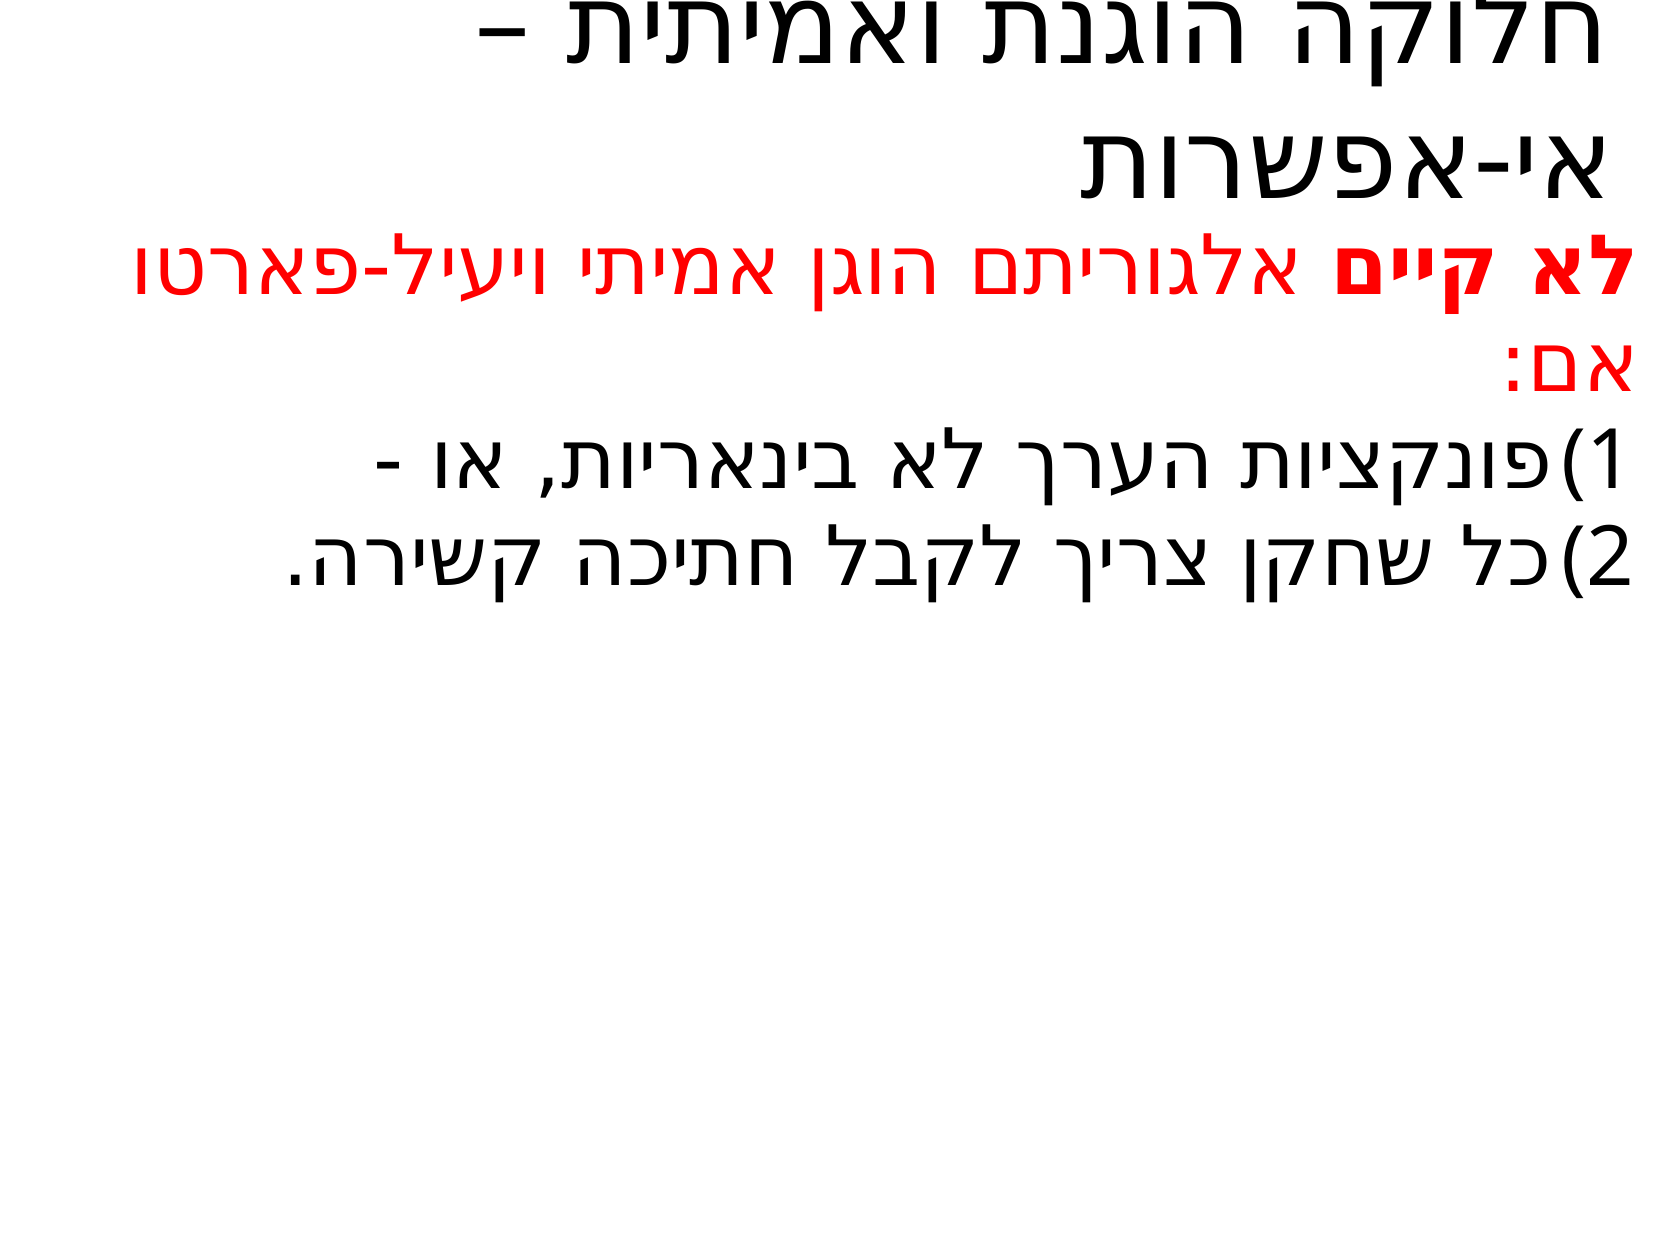

# חלוקה הוגנת ואמיתית – אי-אפשרות
לא קיים אלגוריתם הוגן אמיתי ויעיל-פארטו אם:
פונקציות הערך לא בינאריות, או -
כל שחקן צריך לקבל חתיכה קשירה.